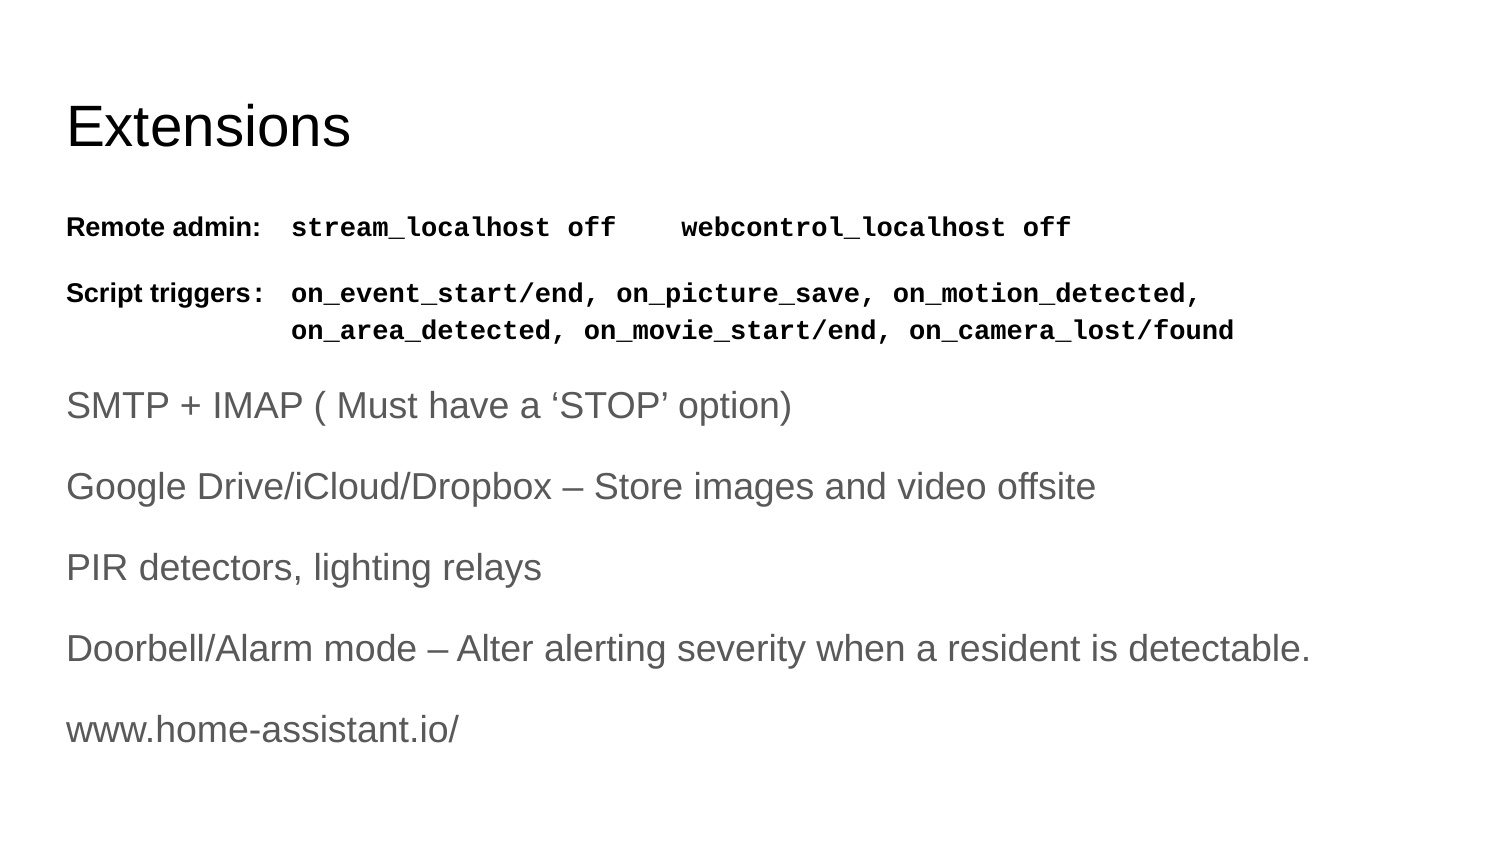

# Extensions
Remote admin: stream_localhost off webcontrol_localhost off
Script triggers: 	on_event_start/end, on_picture_save, on_motion_detected,
			on_area_detected, on_movie_start/end, on_camera_lost/found
SMTP + IMAP ( Must have a ‘STOP’ option)
Google Drive/iCloud/Dropbox – Store images and video offsite
PIR detectors, lighting relays
Doorbell/Alarm mode – Alter alerting severity when a resident is detectable.
www.home-assistant.io/